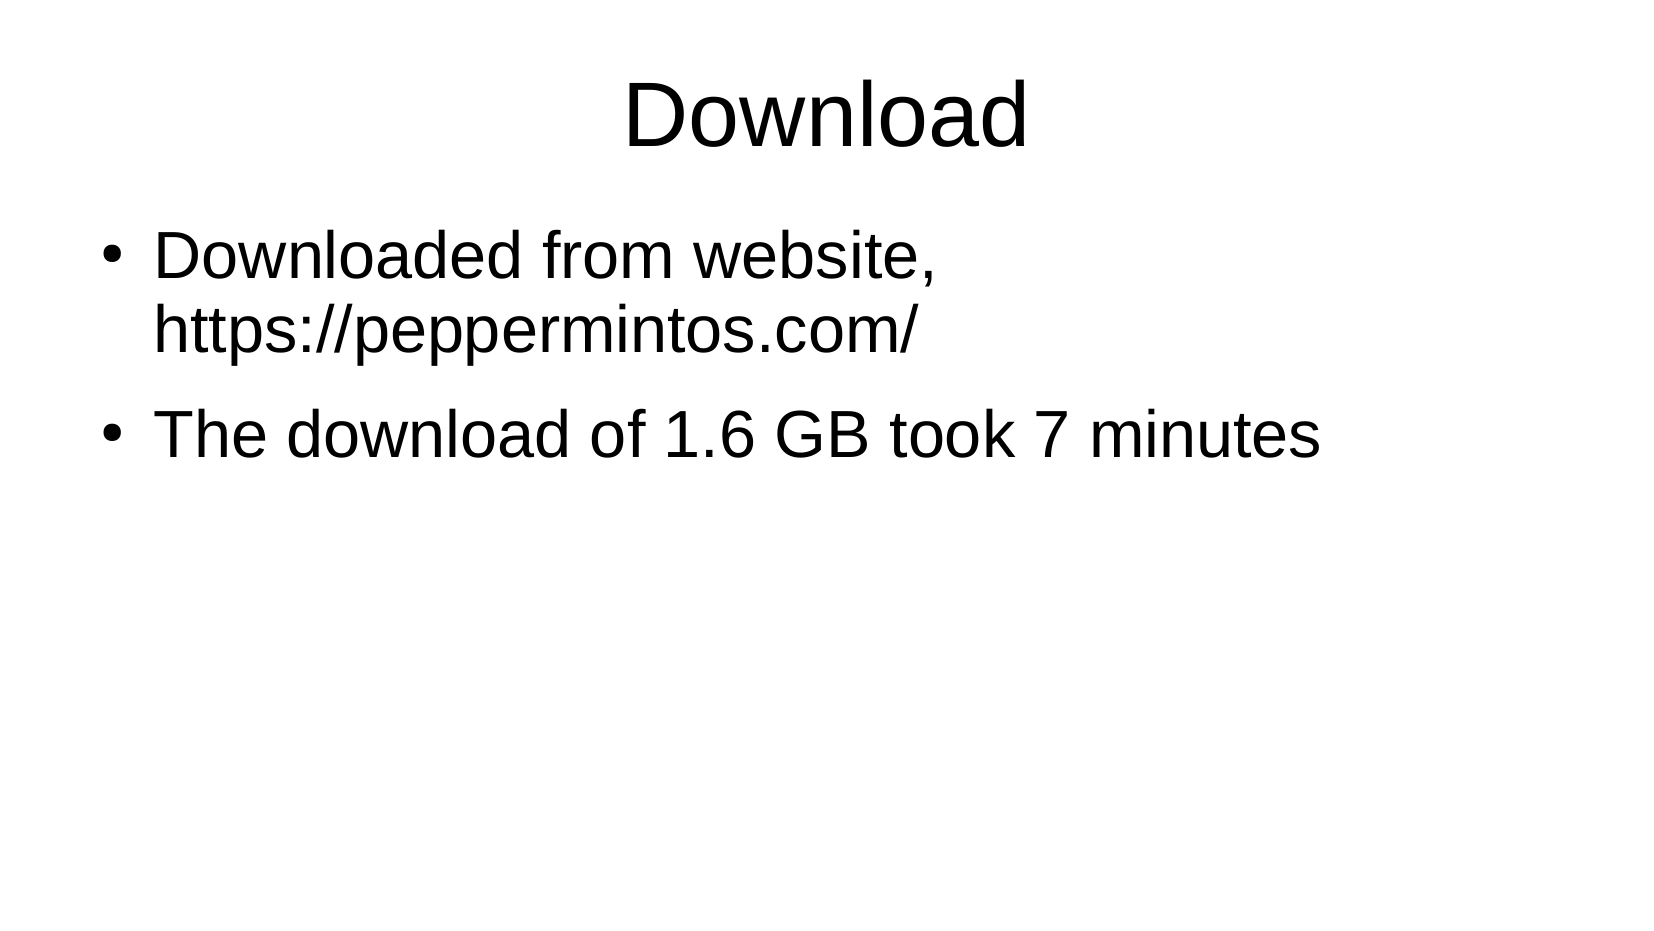

# Download
Downloaded from website, https://peppermintos.com/
The download of 1.6 GB took 7 minutes